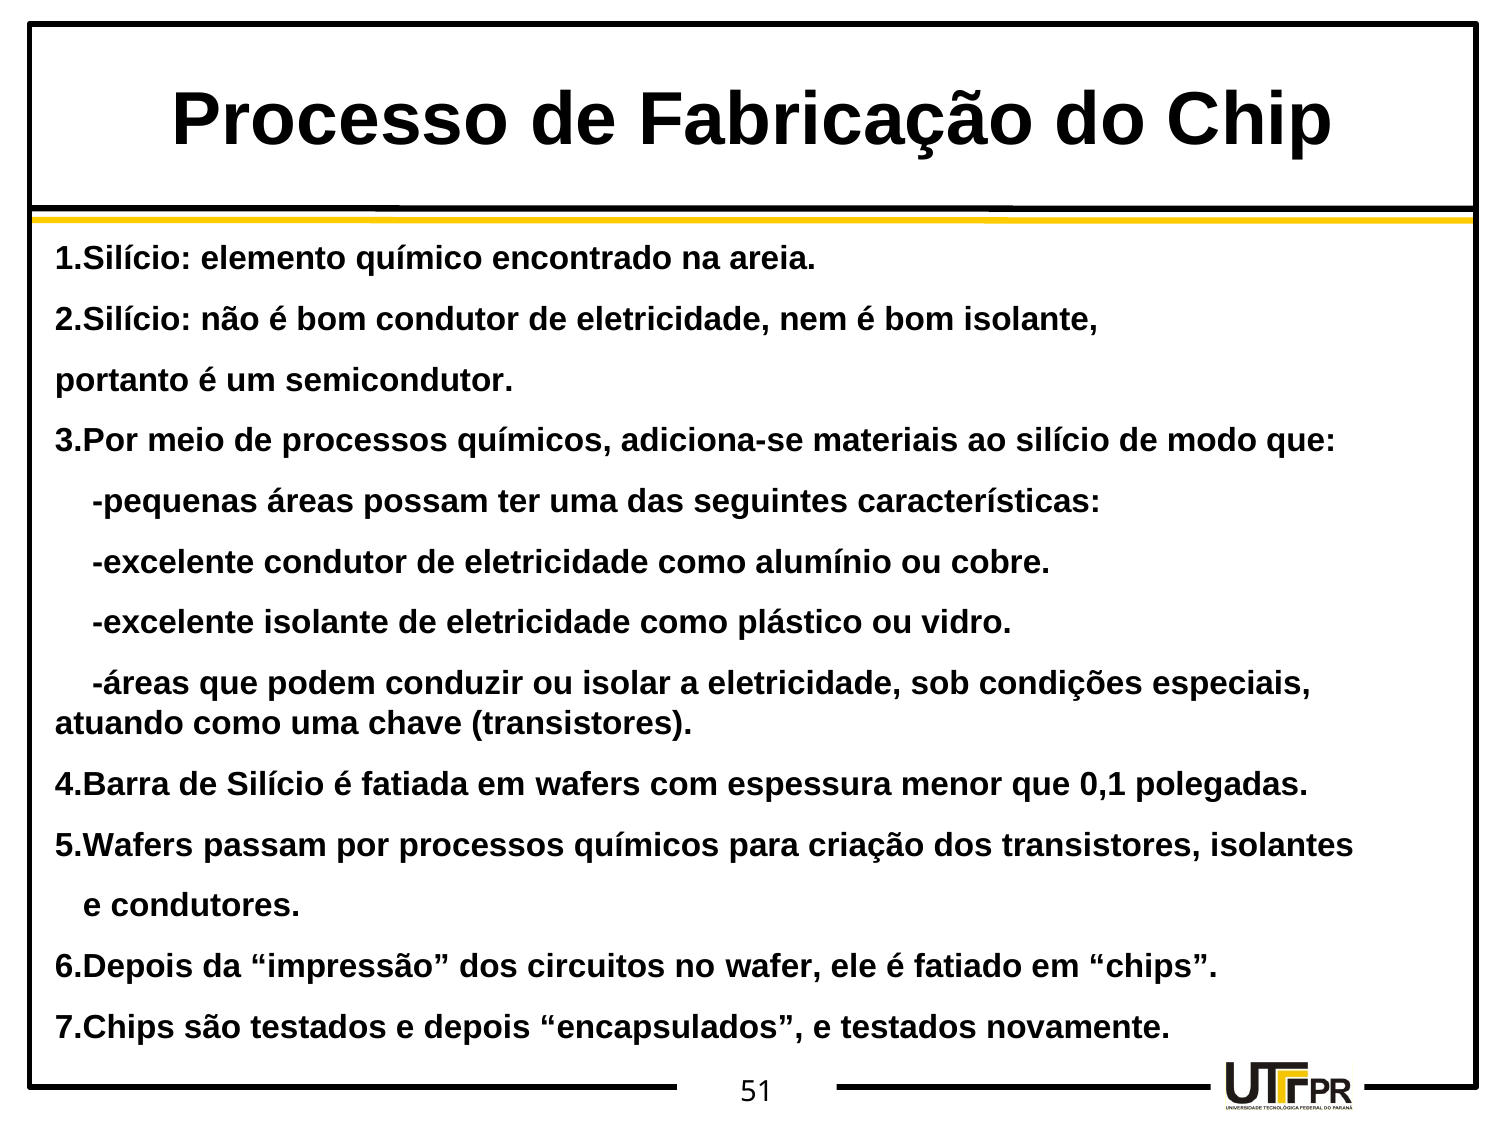

# Processo de Fabricação do Chip
1.Silício: elemento químico encontrado na areia.
2.Silício: não é bom condutor de eletricidade, nem é bom isolante,
portanto é um semicondutor.
3.Por meio de processos químicos, adiciona-se materiais ao silício de modo que:
 -pequenas áreas possam ter uma das seguintes características:
 -excelente condutor de eletricidade como alumínio ou cobre.
 -excelente isolante de eletricidade como plástico ou vidro.
 -áreas que podem conduzir ou isolar a eletricidade, sob condições especiais, atuando como uma chave (transistores).
4.Barra de Silício é fatiada em wafers com espessura menor que 0,1 polegadas.
5.Wafers passam por processos químicos para criação dos transistores, isolantes
 e condutores.
6.Depois da “impressão” dos circuitos no wafer, ele é fatiado em “chips”.
7.Chips são testados e depois “encapsulados”, e testados novamente.